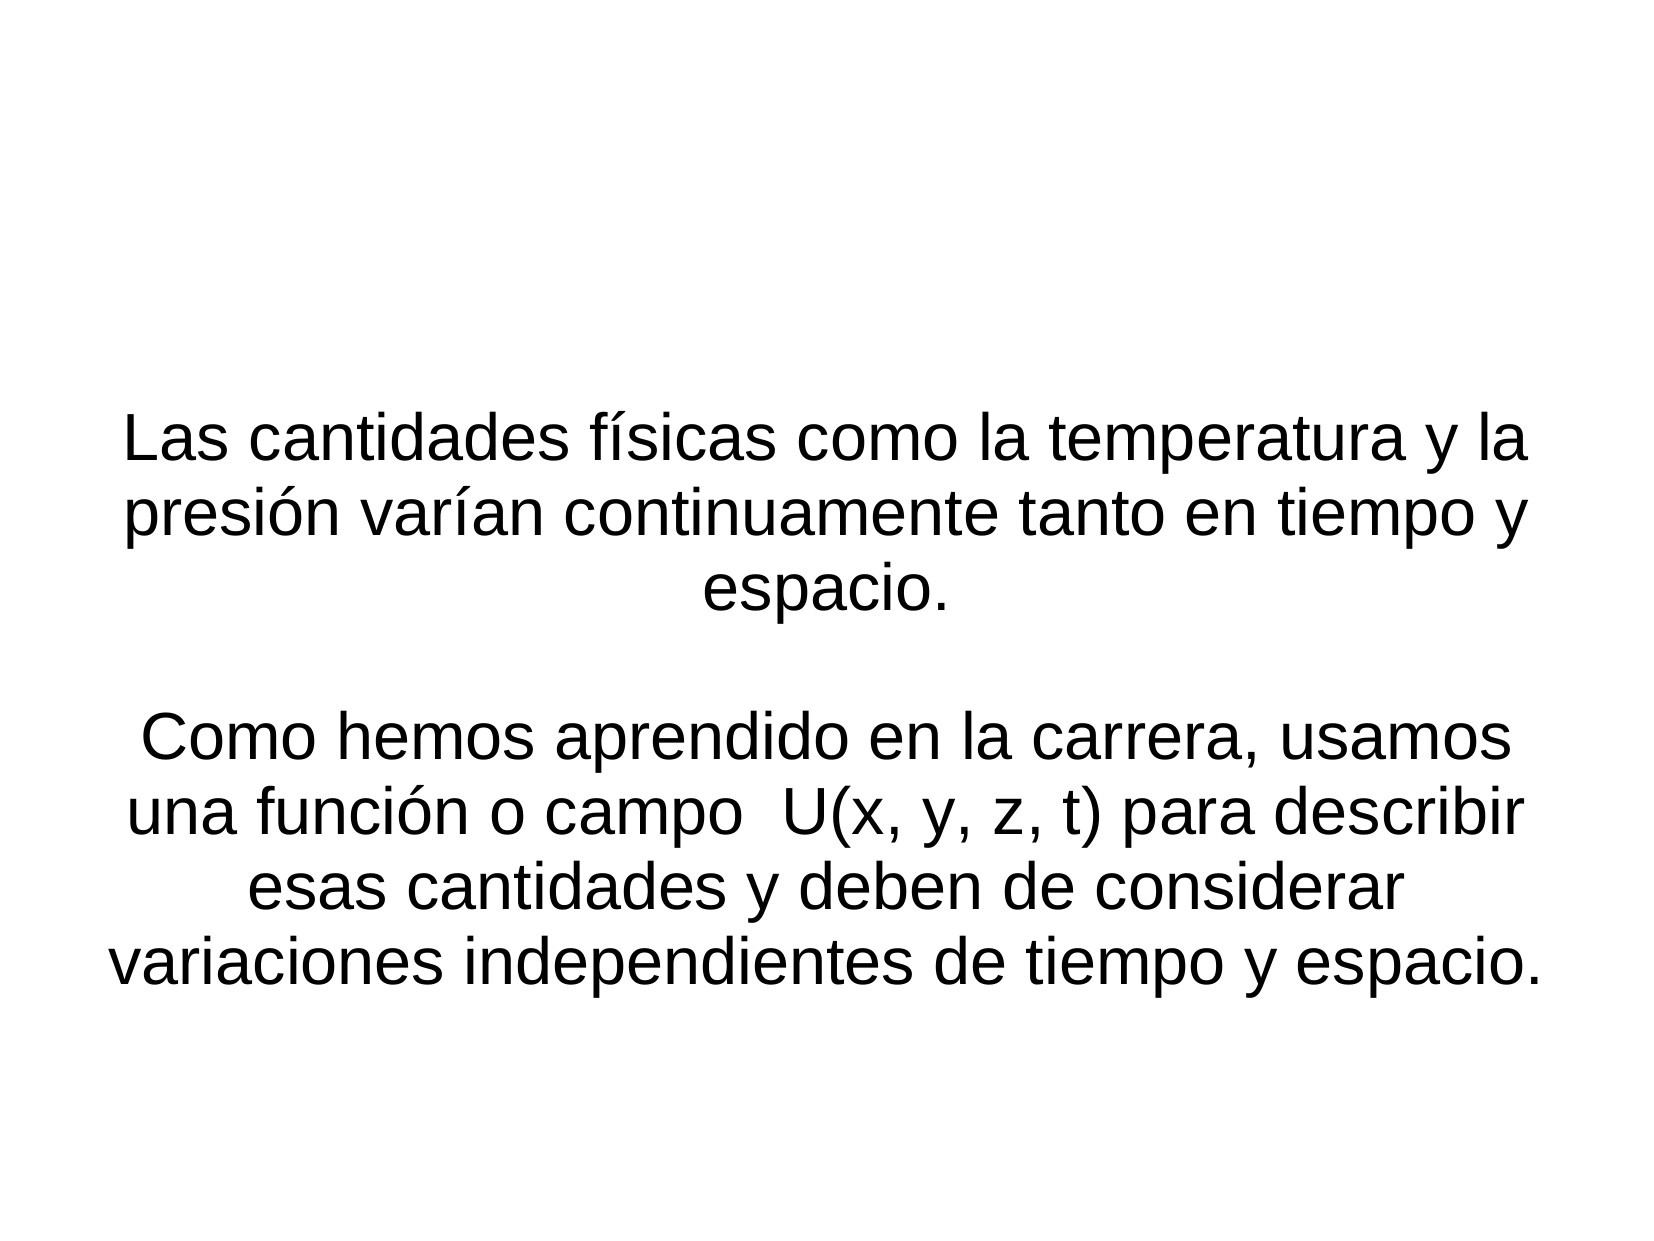

#
Las cantidades físicas como la temperatura y la presión varían continuamente tanto en tiempo y espacio.
Como hemos aprendido en la carrera, usamos una función o campo U(x, y, z, t) para describir esas cantidades y deben de considerar variaciones independientes de tiempo y espacio.